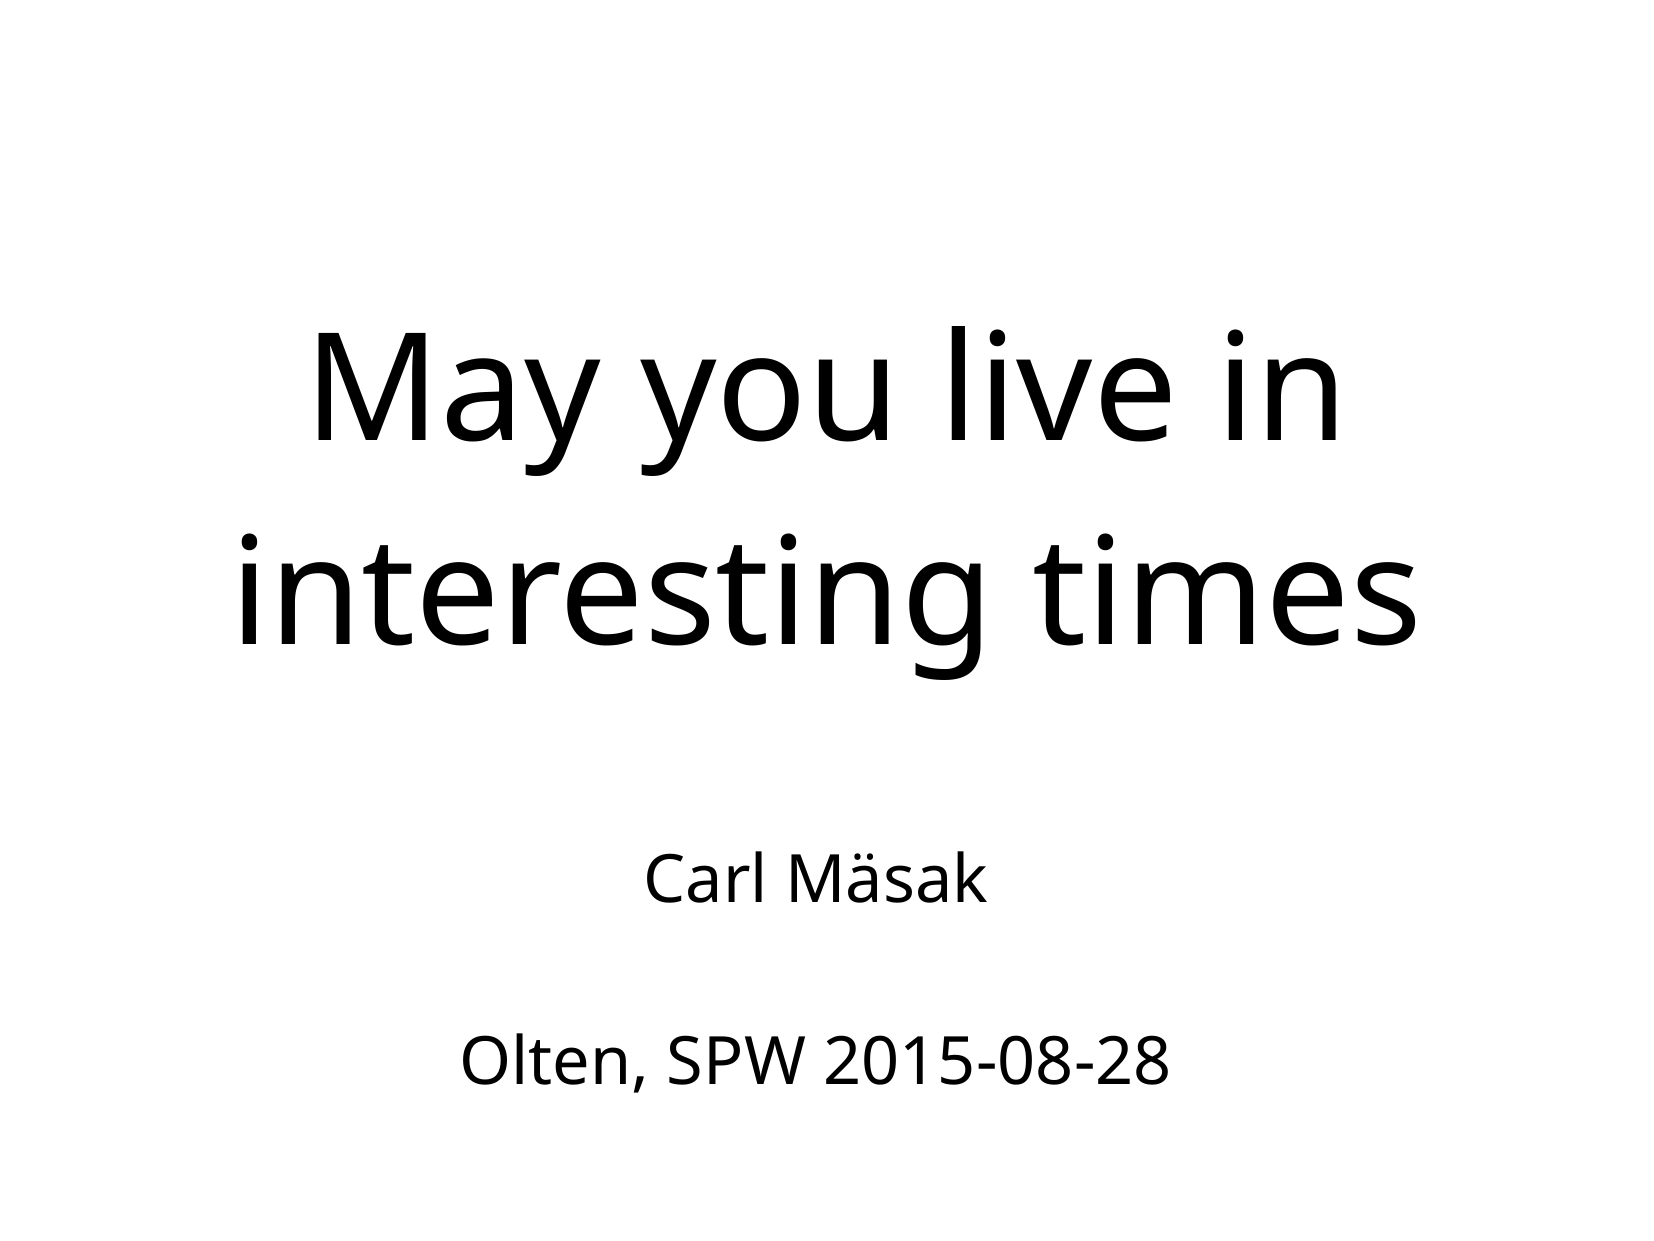

# May you live in interesting times
Carl Mäsak
Olten, SPW 2015-08-28